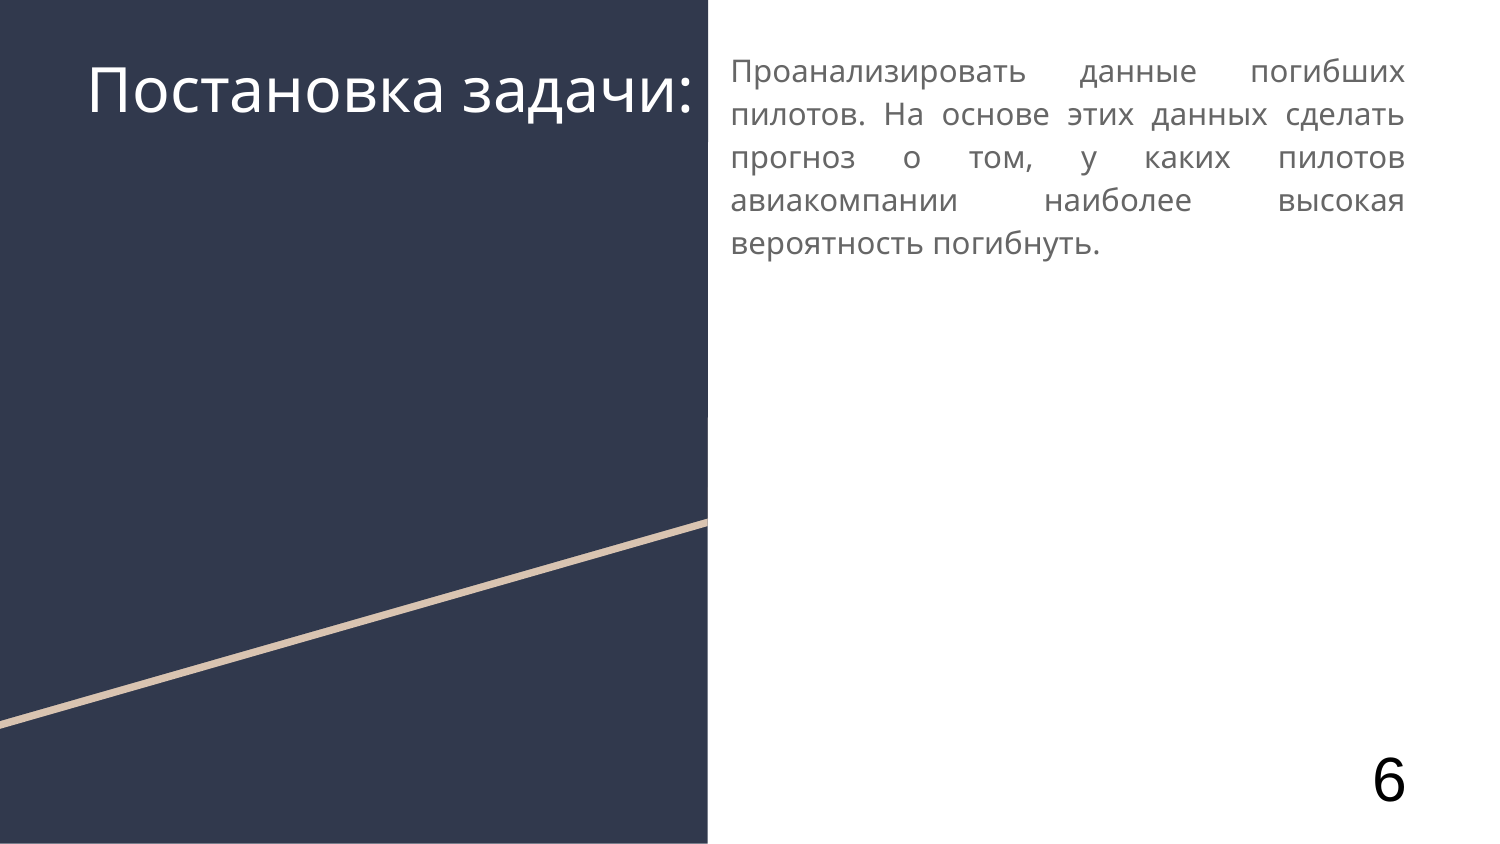

Проанализировать данные погибших пилотов. На основе этих данных сделать прогноз о том, у каких пилотов авиакомпании наиболее высокая вероятность погибнуть.
# Постановка задачи:
6